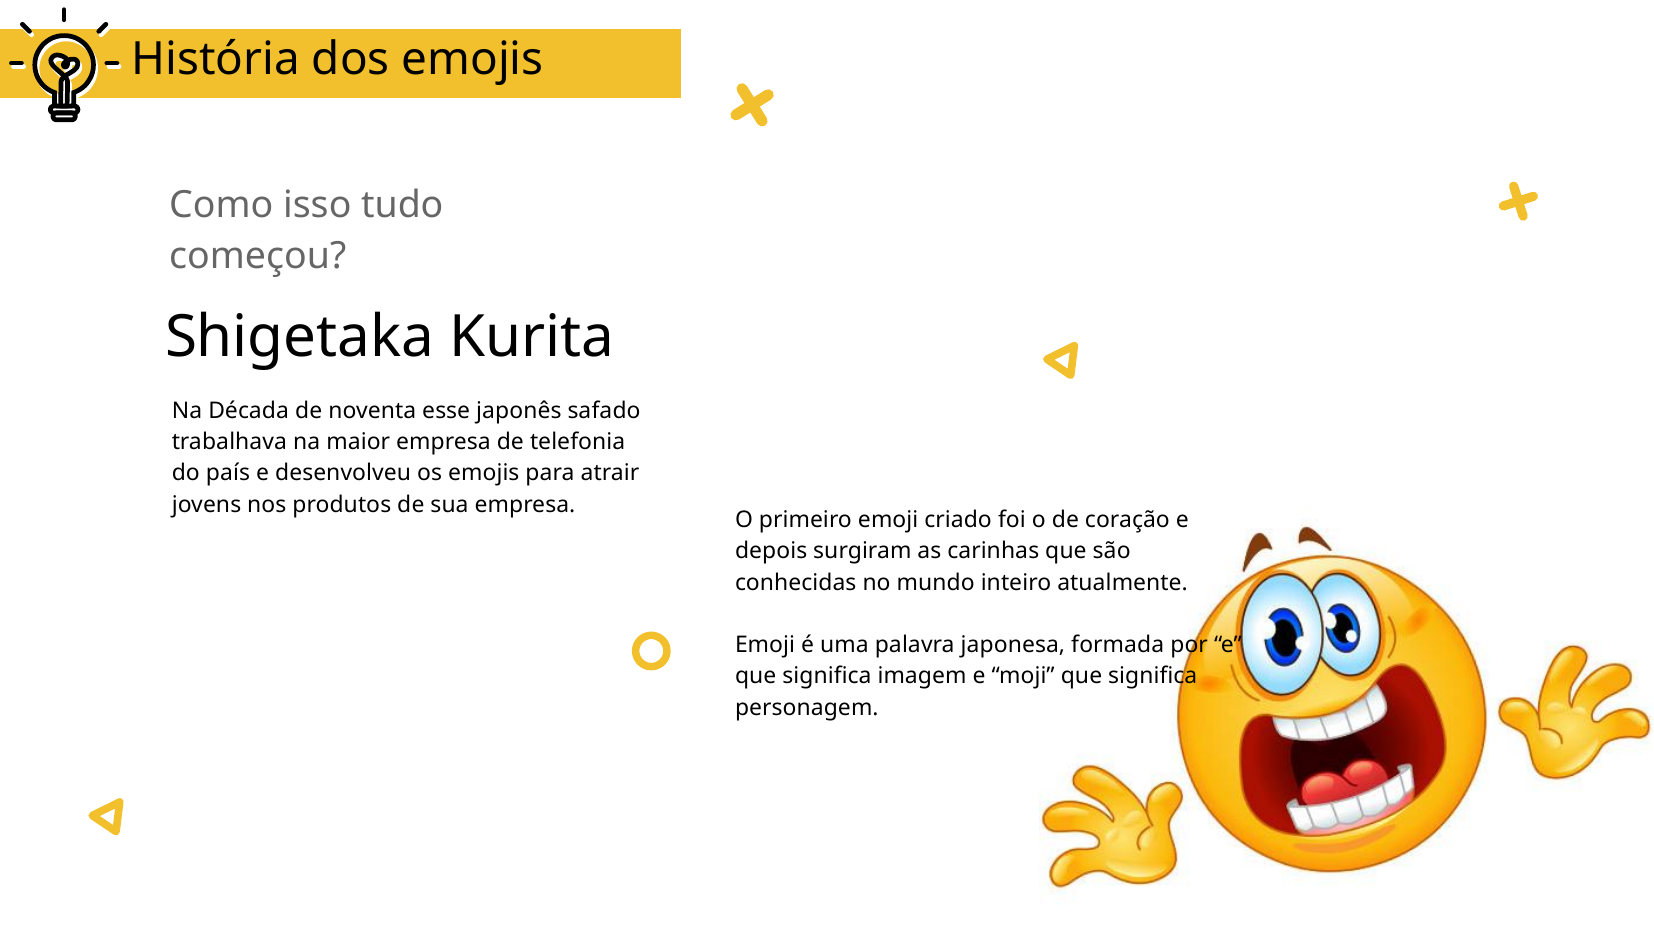

História dos emojis
# Como isso tudo começou?
Shigetaka Kurita
O primeiro emoji criado foi o de coração e depois surgiram as carinhas que são conhecidas no mundo inteiro atualmente.
Emoji é uma palavra japonesa, formada por “e” que significa imagem e “moji” que significa personagem.
Na Década de noventa esse japonês safado trabalhava na maior empresa de telefonia do país e desenvolveu os emojis para atrair jovens nos produtos de sua empresa.